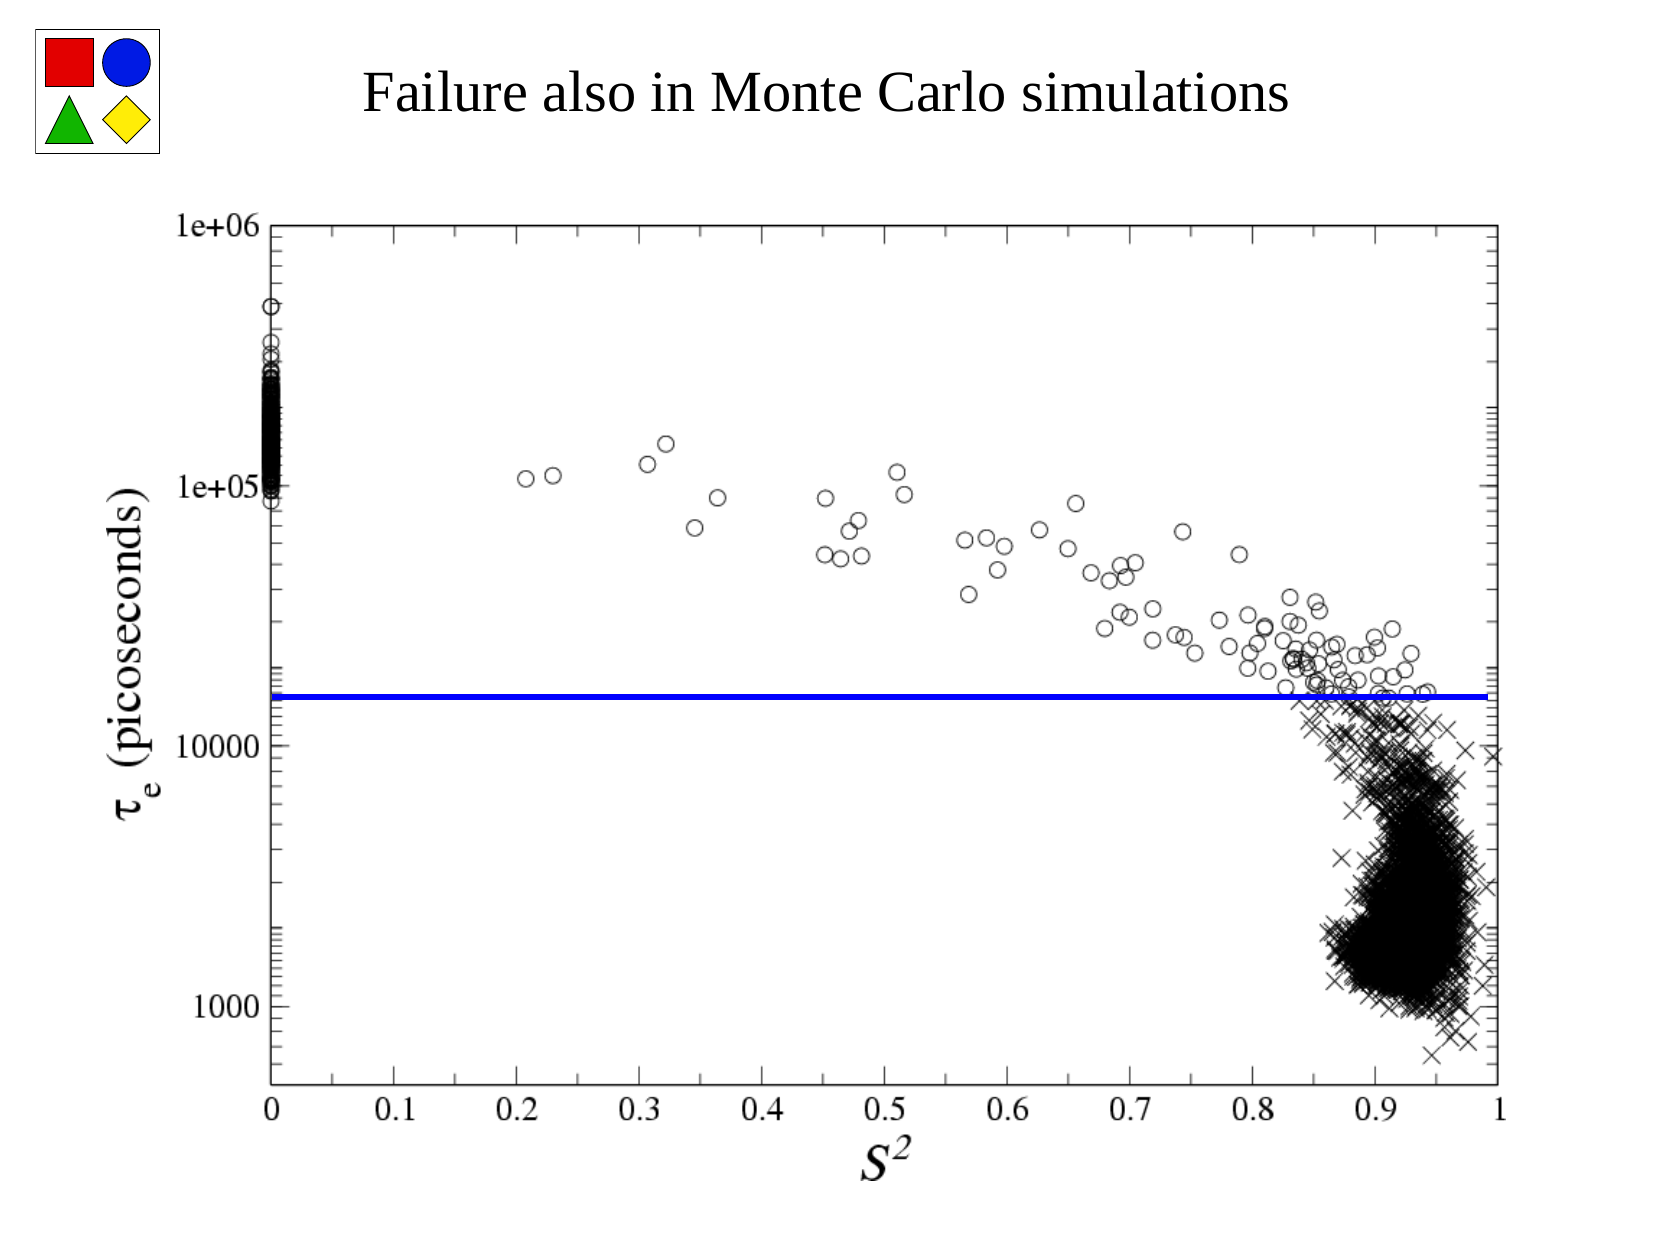

# Failure also in Monte Carlo simulations